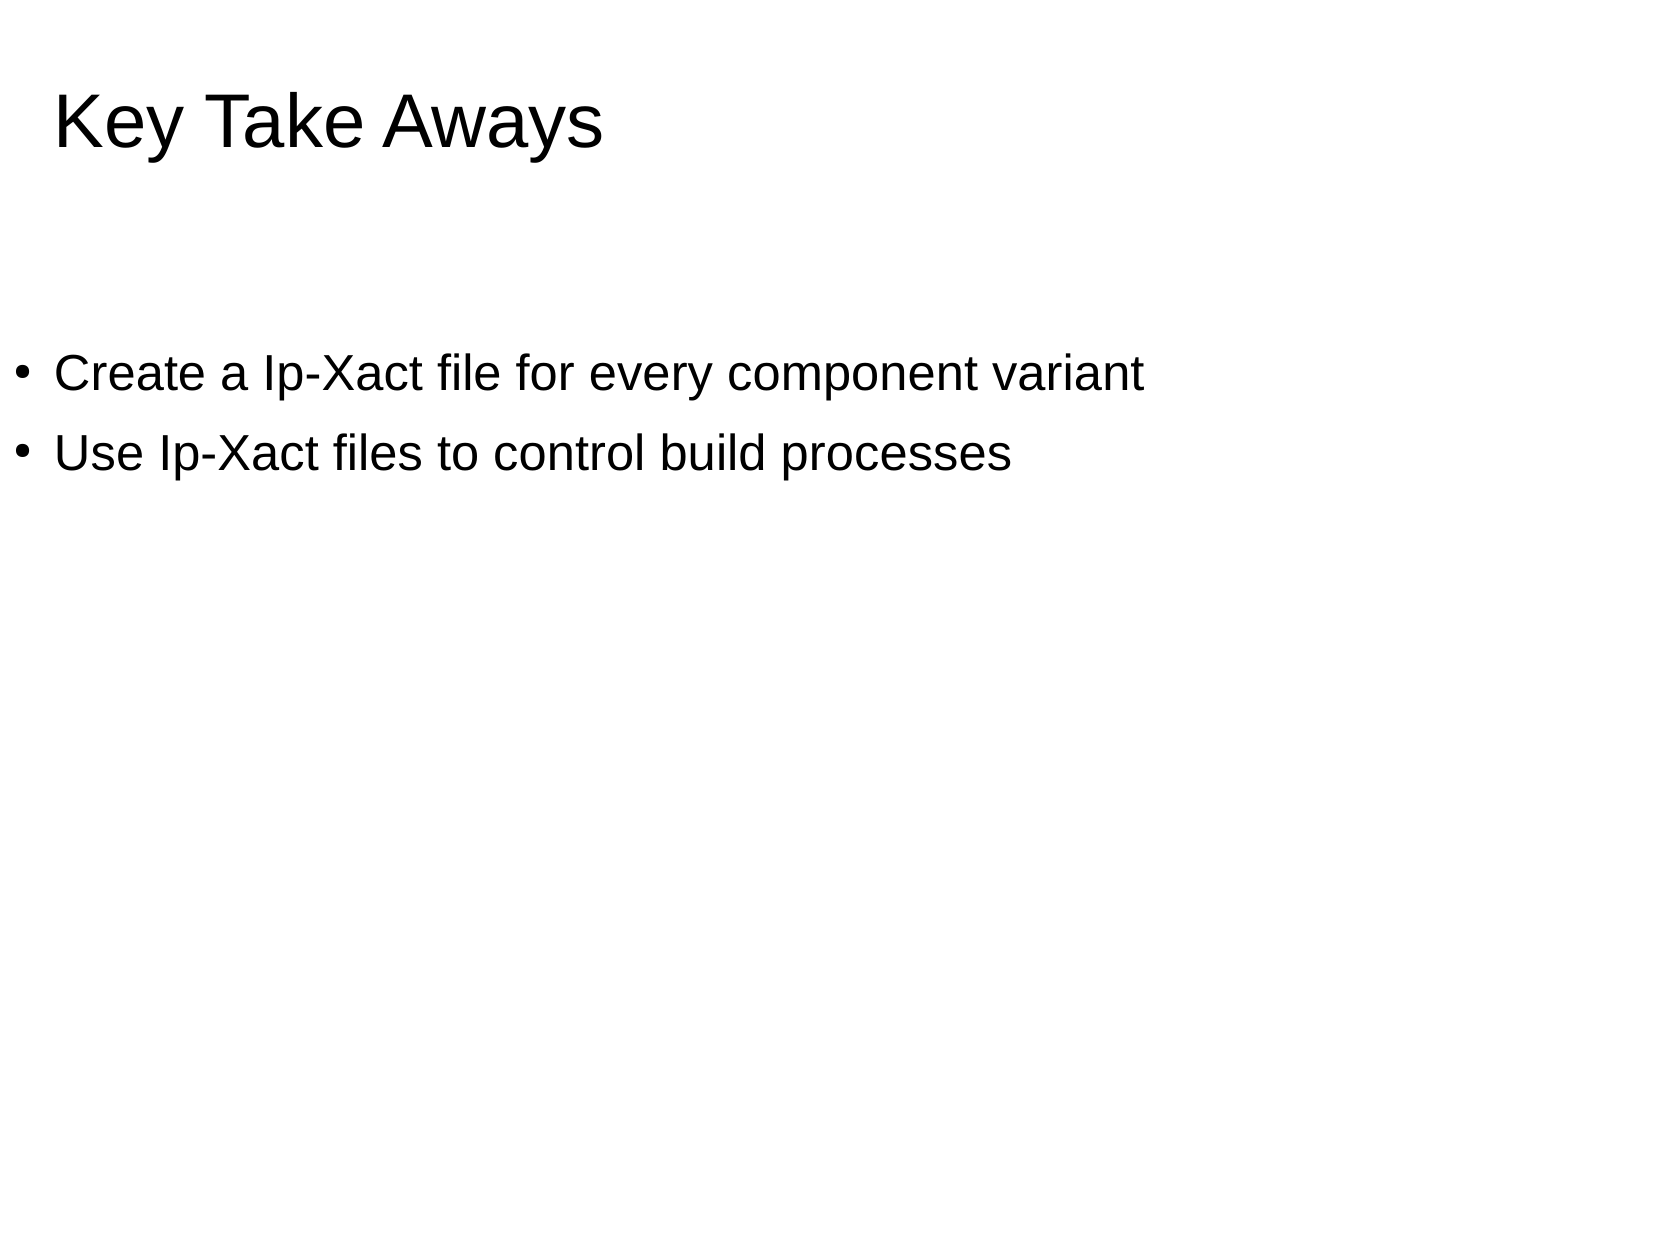

Key Take Aways
Create a Ip-Xact file for every component variant
Use Ip-Xact files to control build processes
#